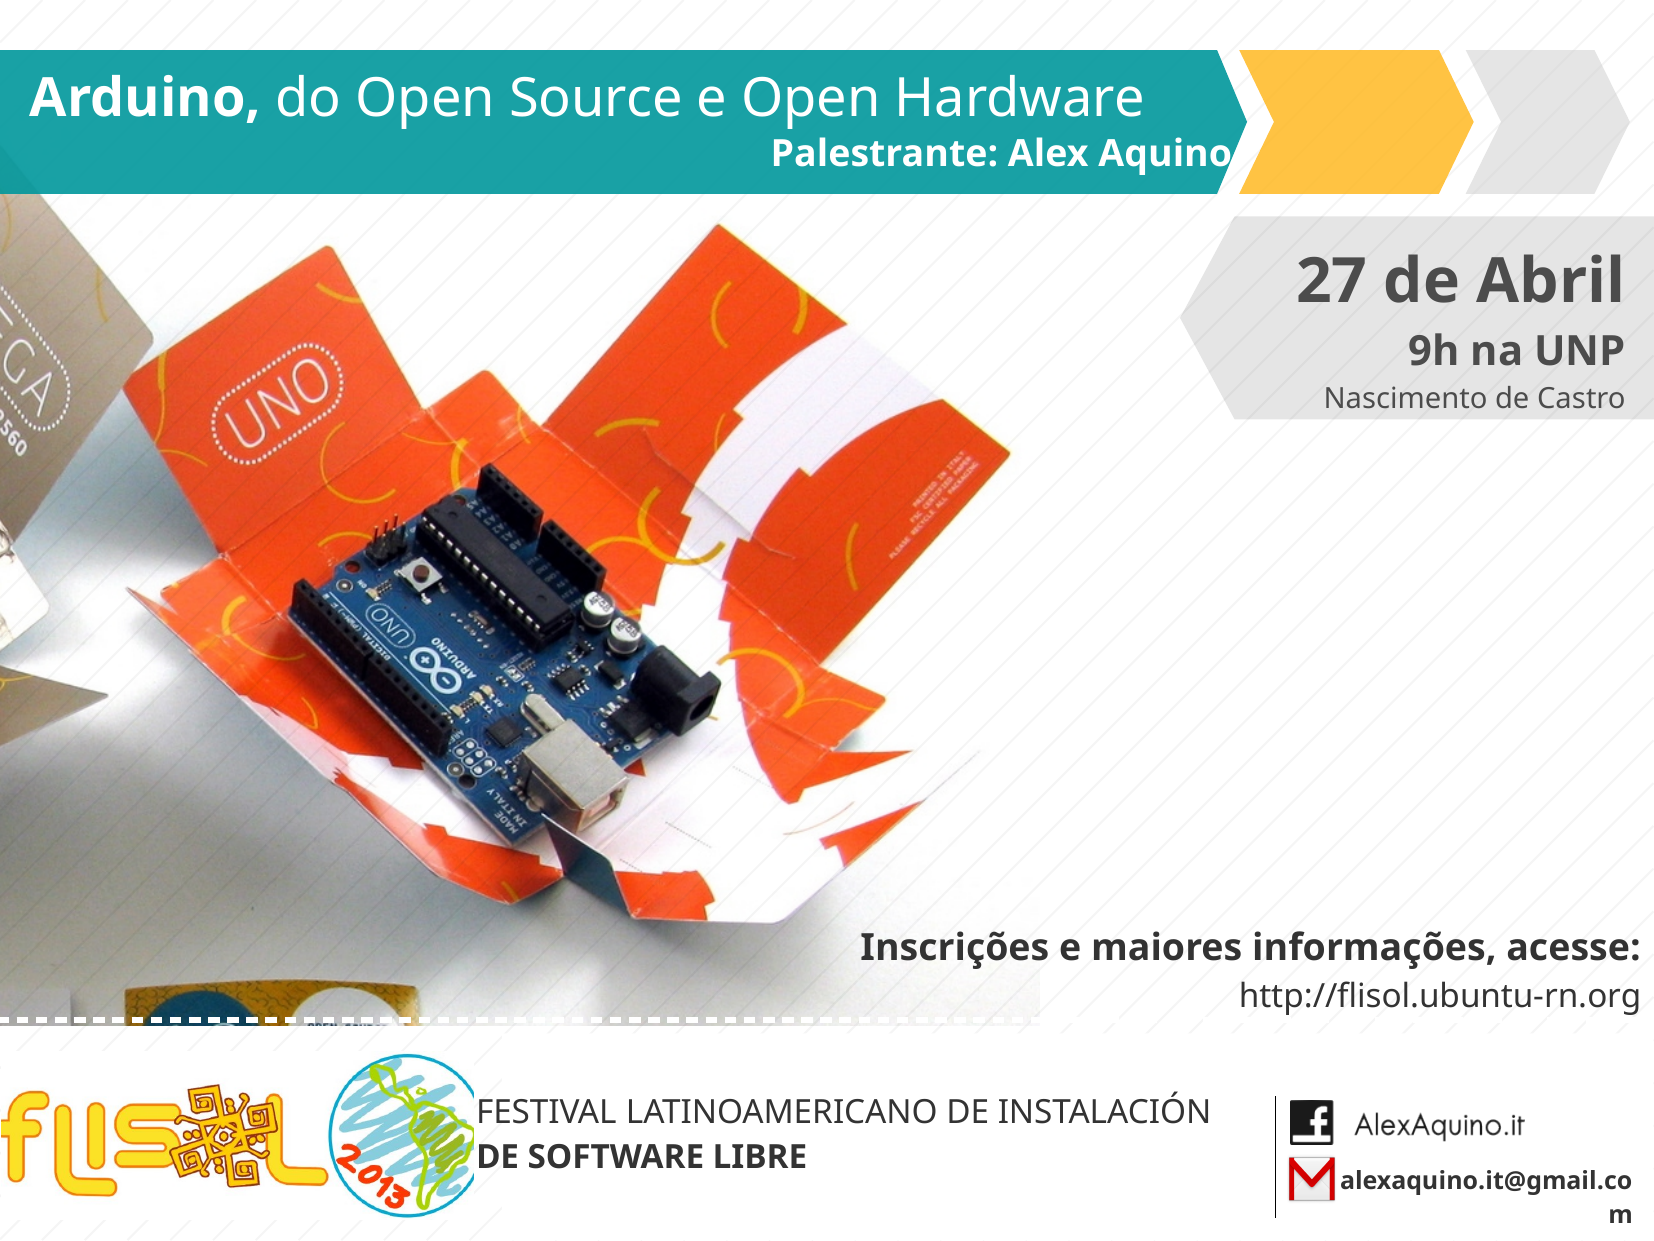

Arduino, do Open Source e Open Hardware
Palestrante: Alex Aquino
27 de Abril
9h na UNP
Nascimento de Castro
Inscrições e maiores informações, acesse:
http://flisol.ubuntu-rn.org
FESTIVAL LATINOAMERICANO DE INSTALACIÓN
DE SOFTWARE LIBRE
alexaquino.it@gmail.com